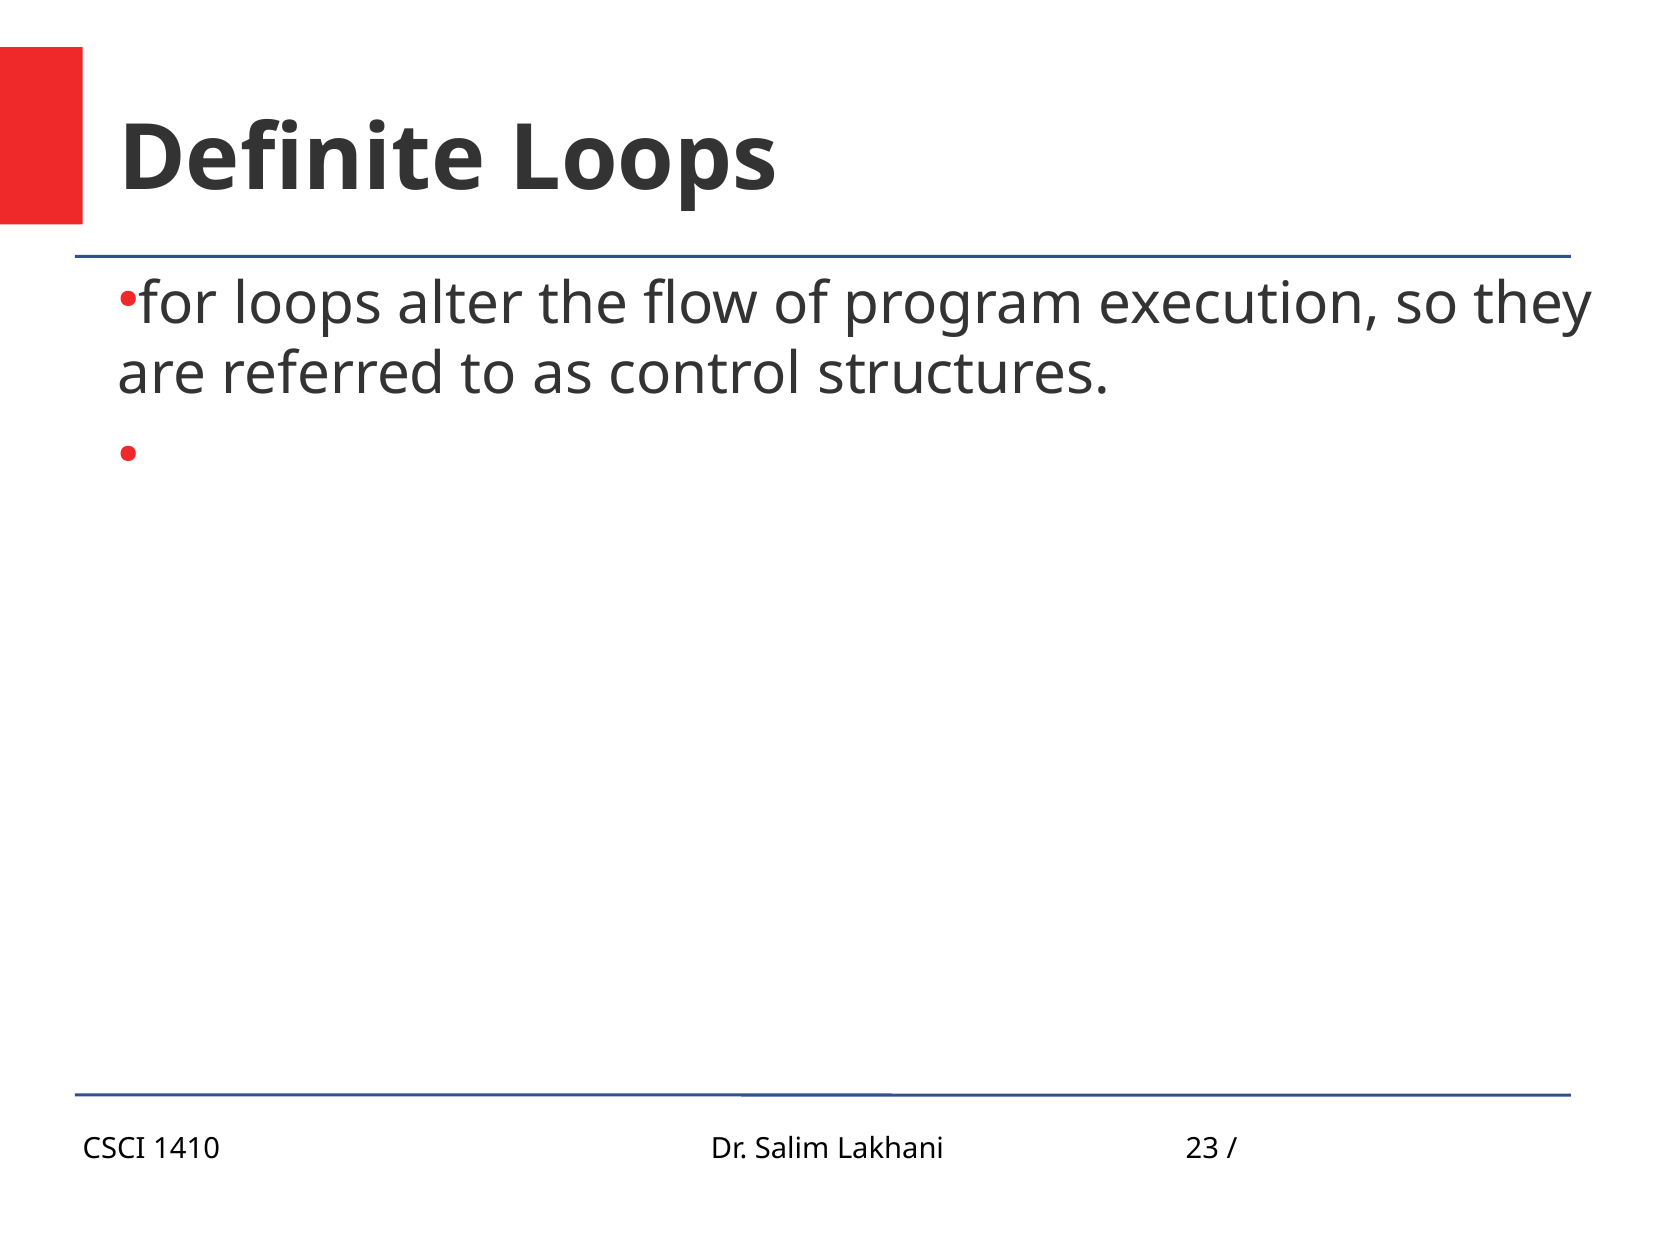

# Definite Loops
for loops alter the flow of program execution, so they are referred to as control structures.
CSCI 1410
Dr. Salim Lakhani